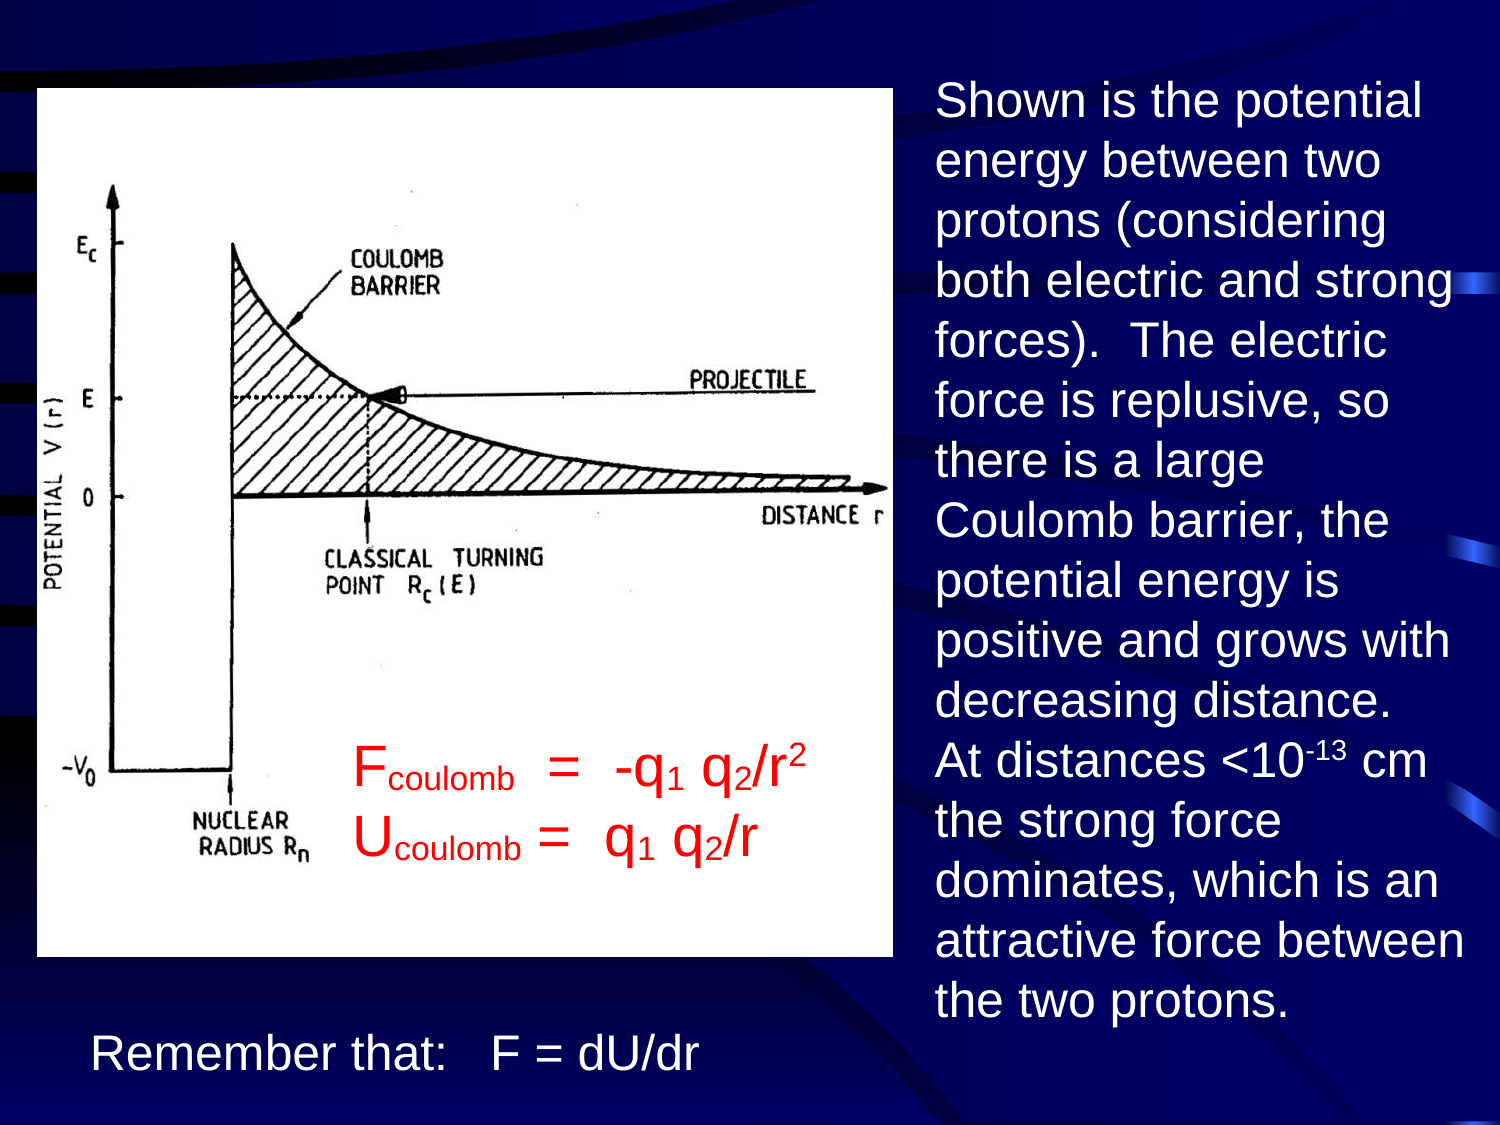

Shown is the potential energy between two protons (considering both electric and strong forces). The electric force is replusive, so there is a large Coulomb barrier, the potential energy is positive and grows with decreasing distance. At distances <10-13 cm the strong force dominates, which is an attractive force between the two protons.
Fcoulomb = -q1 q2/r2
Ucoulomb = q1 q2/r
Remember that: F = dU/dr